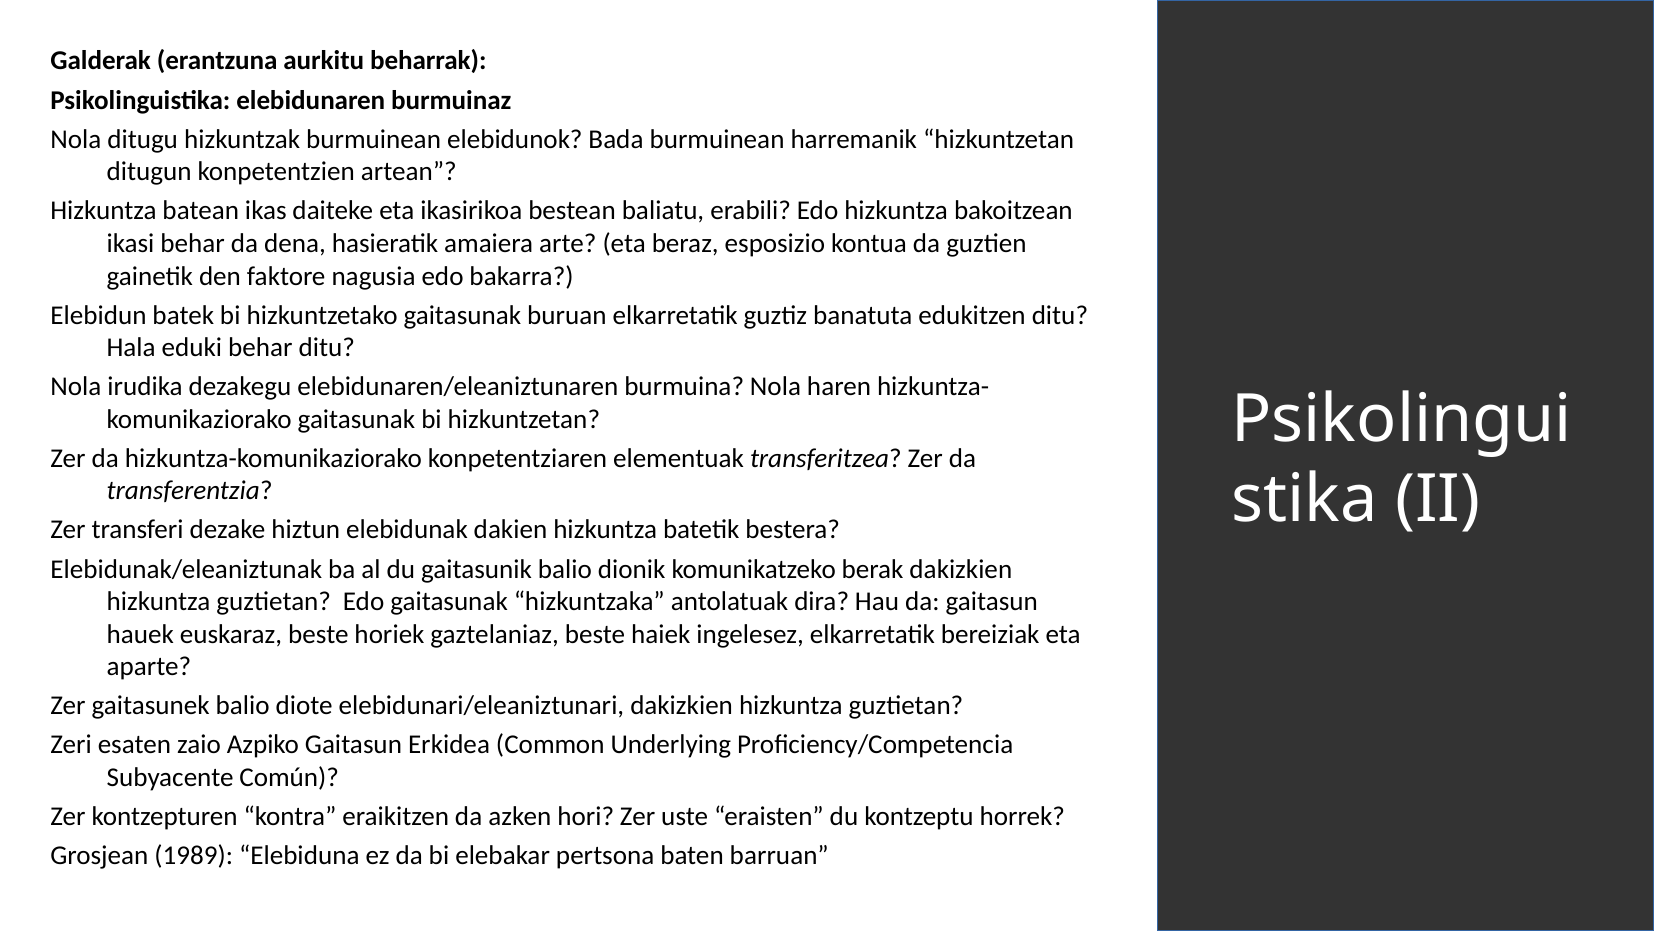

# Galderak (erantzuna aurkitu beharrak):
Psikolinguistika: elebidunaren burmuinaz
Nola ditugu hizkuntzak burmuinean elebidunok? Bada burmuinean harremanik “hizkuntzetan ditugun konpetentzien artean”?
Hizkuntza batean ikas daiteke eta ikasirikoa bestean baliatu, erabili? Edo hizkuntza bakoitzean ikasi behar da dena, hasieratik amaiera arte? (eta beraz, esposizio kontua da guztien gainetik den faktore nagusia edo bakarra?)
Elebidun batek bi hizkuntzetako gaitasunak buruan elkarretatik guztiz banatuta edukitzen ditu? Hala eduki behar ditu?
Nola irudika dezakegu elebidunaren/eleaniztunaren burmuina? Nola haren hizkuntza-komunikaziorako gaitasunak bi hizkuntzetan?
Zer da hizkuntza-komunikaziorako konpetentziaren elementuak transferitzea? Zer da transferentzia?
Zer transferi dezake hiztun elebidunak dakien hizkuntza batetik bestera?
Elebidunak/eleaniztunak ba al du gaitasunik balio dionik komunikatzeko berak dakizkien hizkuntza guztietan? Edo gaitasunak “hizkuntzaka” antolatuak dira? Hau da: gaitasun hauek euskaraz, beste horiek gaztelaniaz, beste haiek ingelesez, elkarretatik bereiziak eta aparte?
Zer gaitasunek balio diote elebidunari/eleaniztunari, dakizkien hizkuntza guztietan?
Zeri esaten zaio Azpiko Gaitasun Erkidea (Common Underlying Proficiency/Competencia Subyacente Común)?
Zer kontzepturen “kontra” eraikitzen da azken hori? Zer uste “eraisten” du kontzeptu horrek?
Grosjean (1989): “Elebiduna ez da bi elebakar pertsona baten barruan”
Psikolinguistika (II)